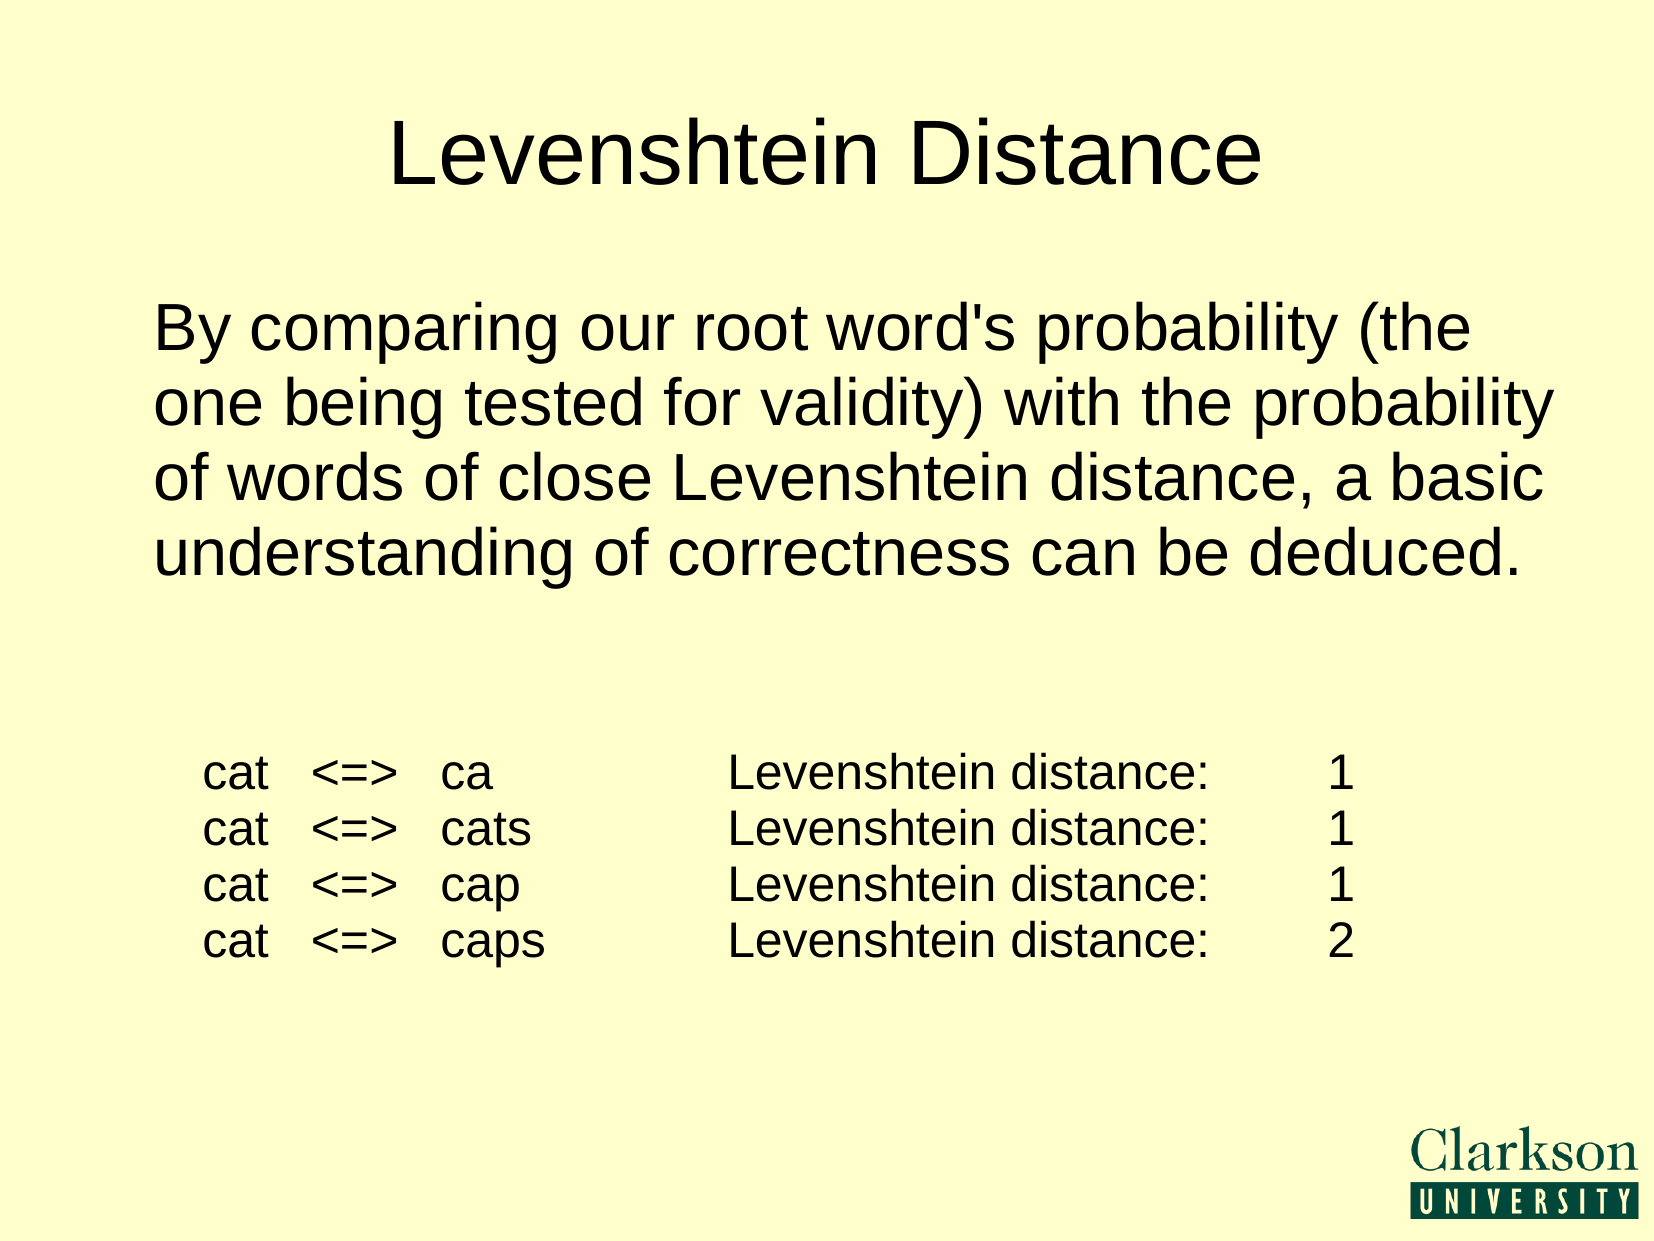

# Levenshtein Distance
By comparing our root word's probability (the one being tested for validity) with the probability of words of close Levenshtein distance, a basic understanding of correctness can be deduced.
cat <=> ca				Levenshtein distance:		1
cat <=> cats			Levenshtein distance:		1
cat <=> cap			Levenshtein distance:		1
cat <=> caps			Levenshtein distance:		2